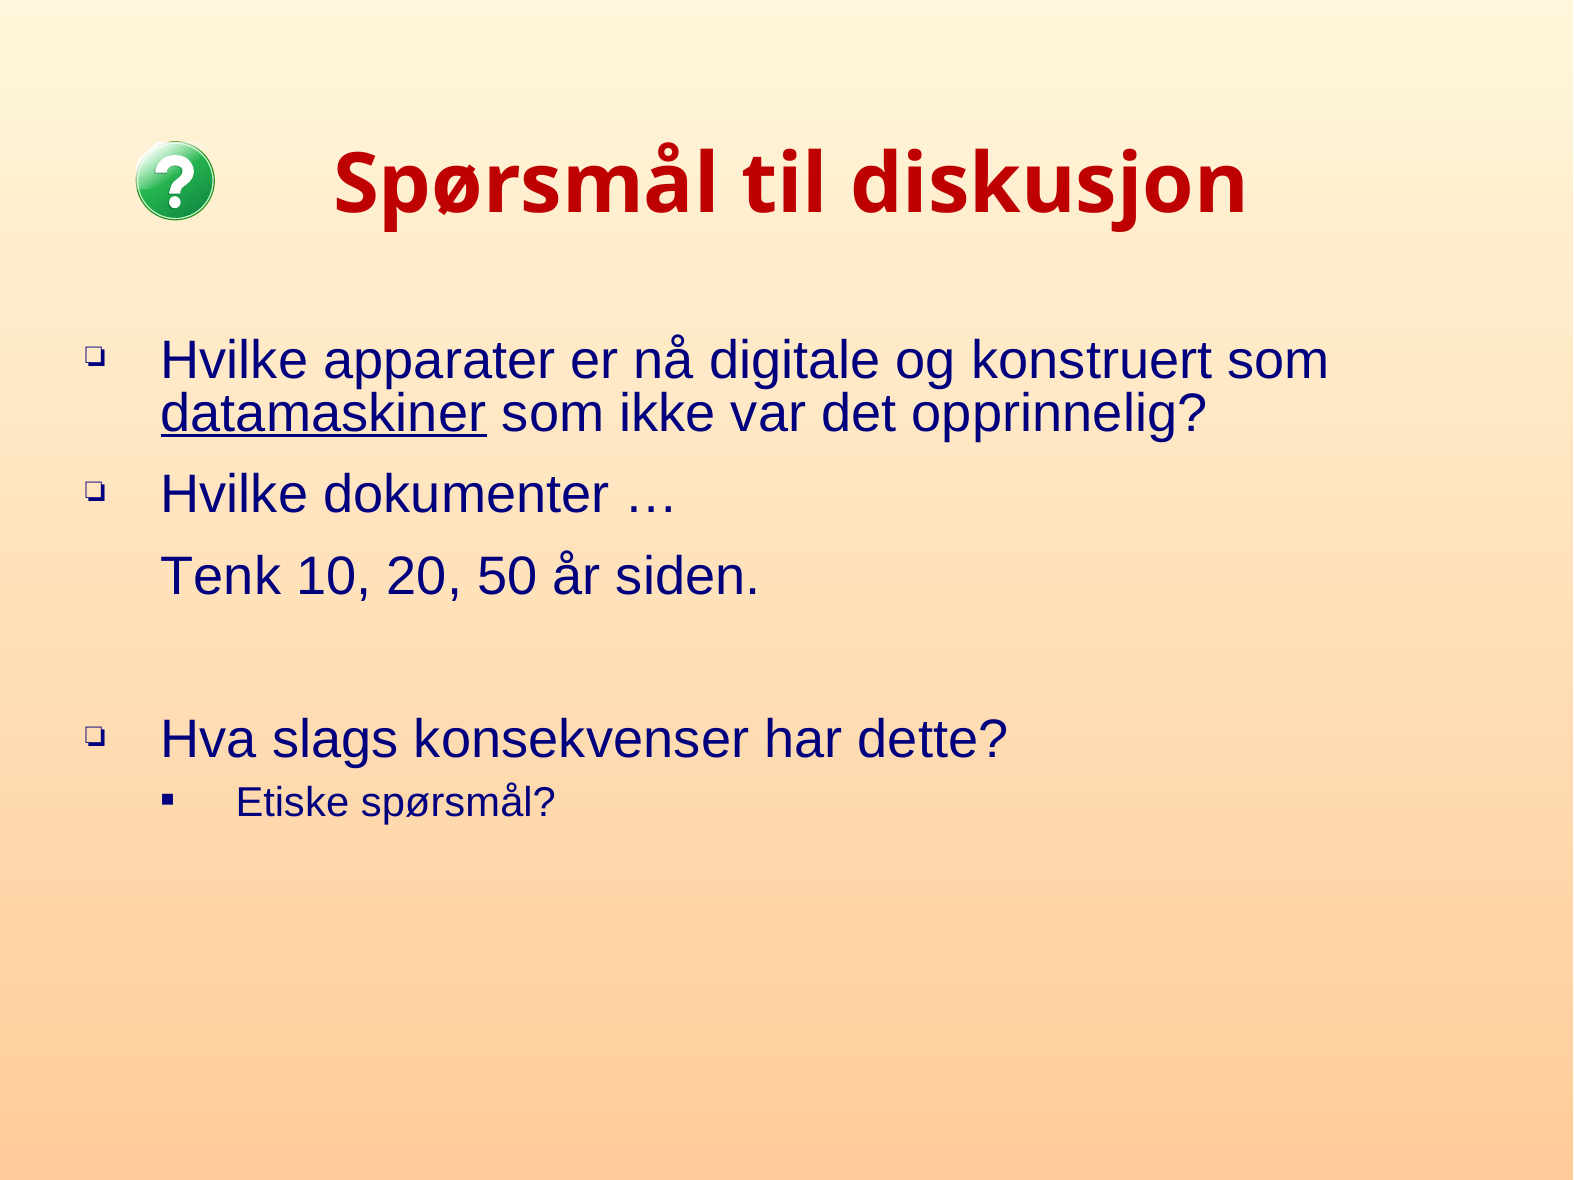

# Spørsmål til diskusjon
Hvilke apparater er nå digitale og konstruert som datamaskiner som ikke var det opprinnelig?
Hvilke dokumenter …
Tenk 10, 20, 50 år siden.
Hva slags konsekvenser har dette?
Etiske spørsmål?